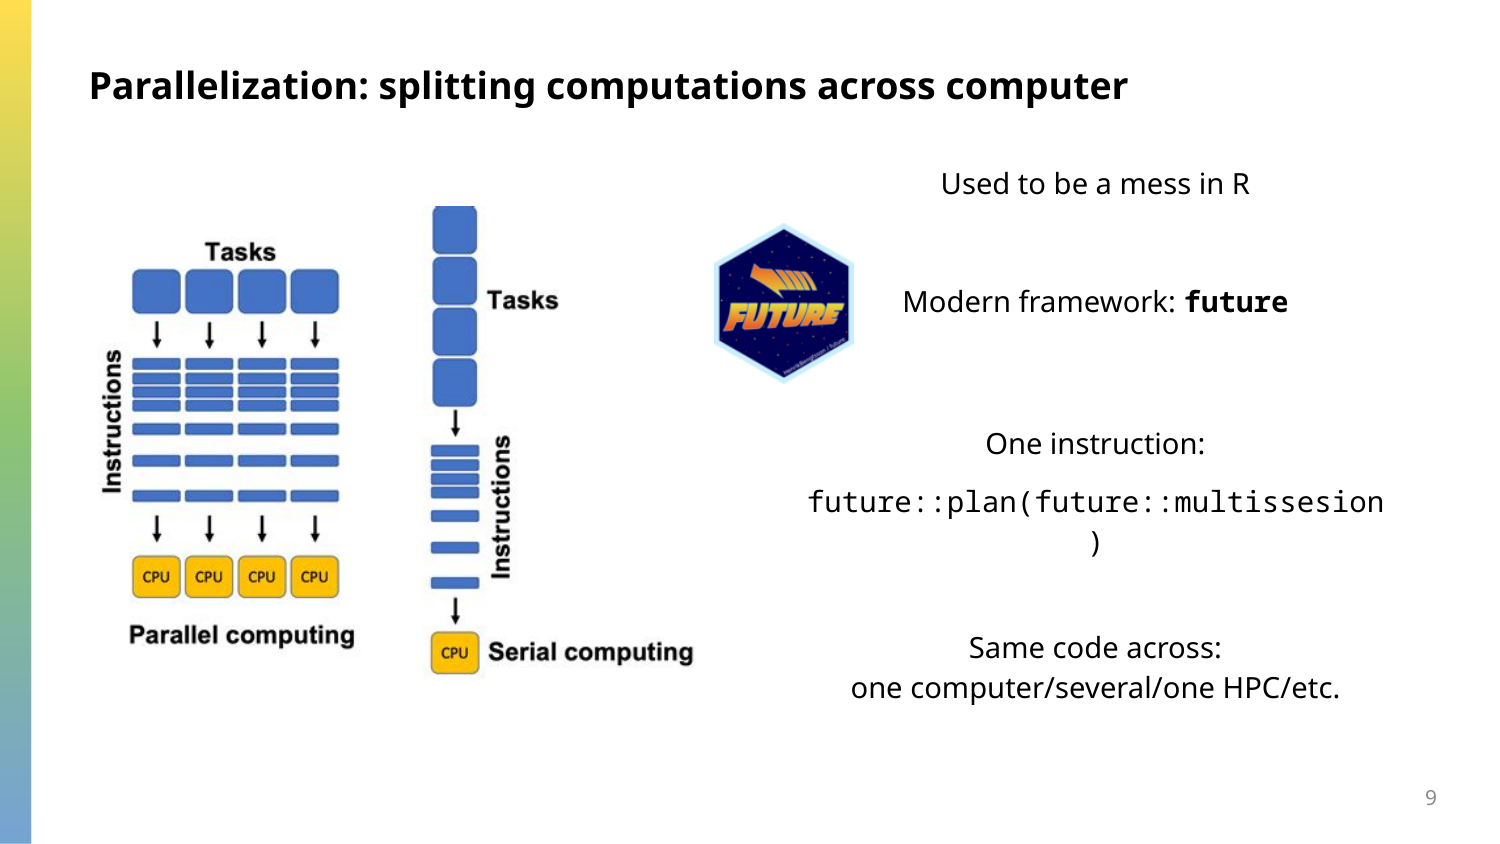

# Parallelization: splitting computations across computer
Used to be a mess in R
Modern framework: future
One instruction:
future::plan(future::multissesion)
Same code across:
one computer/several/one HPC/etc.
9